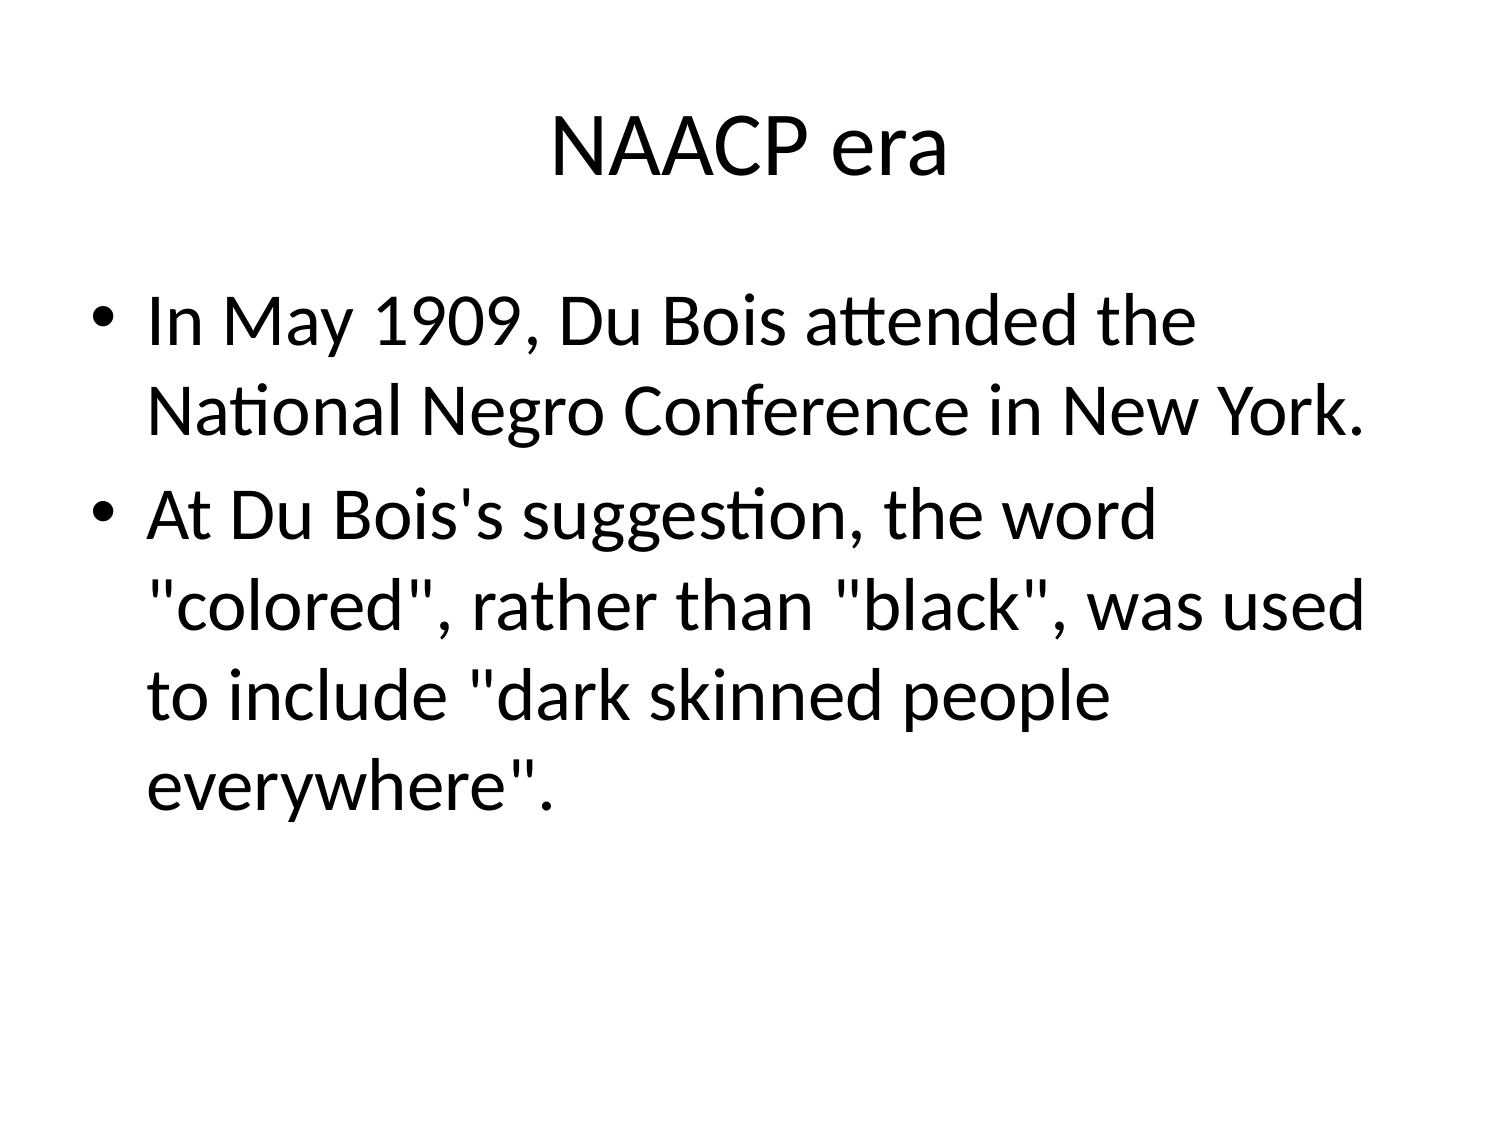

# NAACP era
In May 1909, Du Bois attended the National Negro Conference in New York.
At Du Bois's suggestion, the word "colored", rather than "black", was used to include "dark skinned people everywhere".